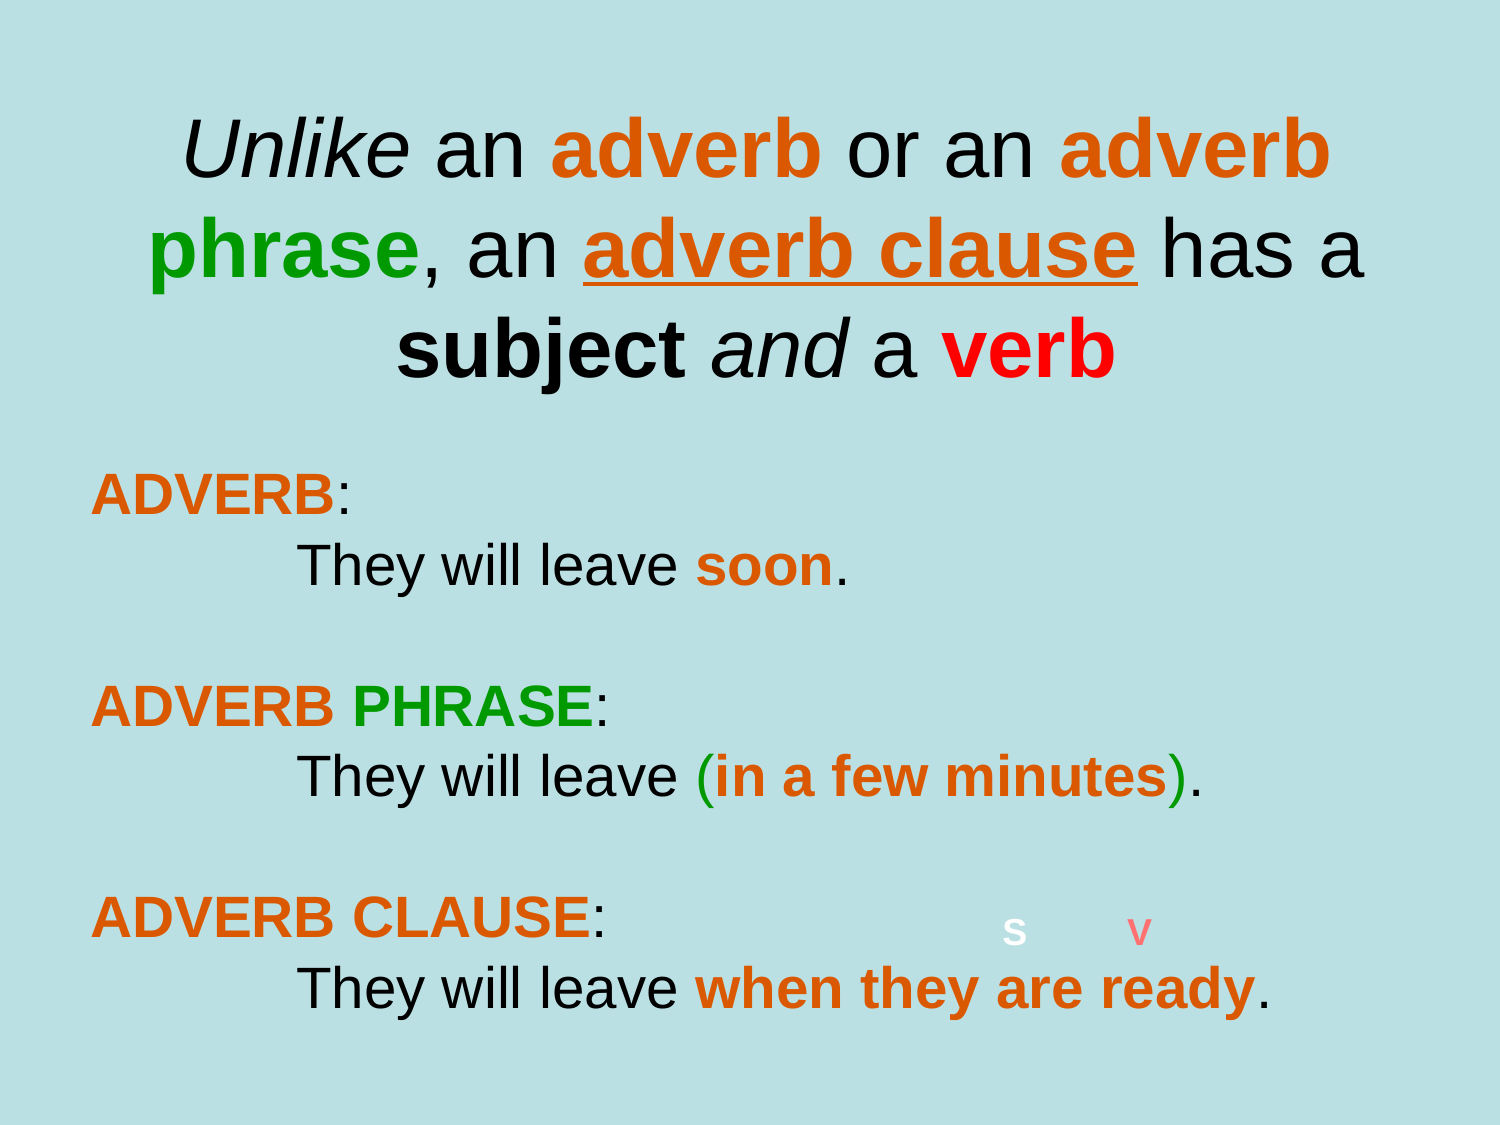

Unlike an adverb or an adverb phrase, an adverb clause has a subject and a verb
ADVERB:
			They will leave soon.
ADVERB PHRASE:
			They will leave (in a few minutes).
ADVERB CLAUSE:
			They will leave when they are ready.
S
V